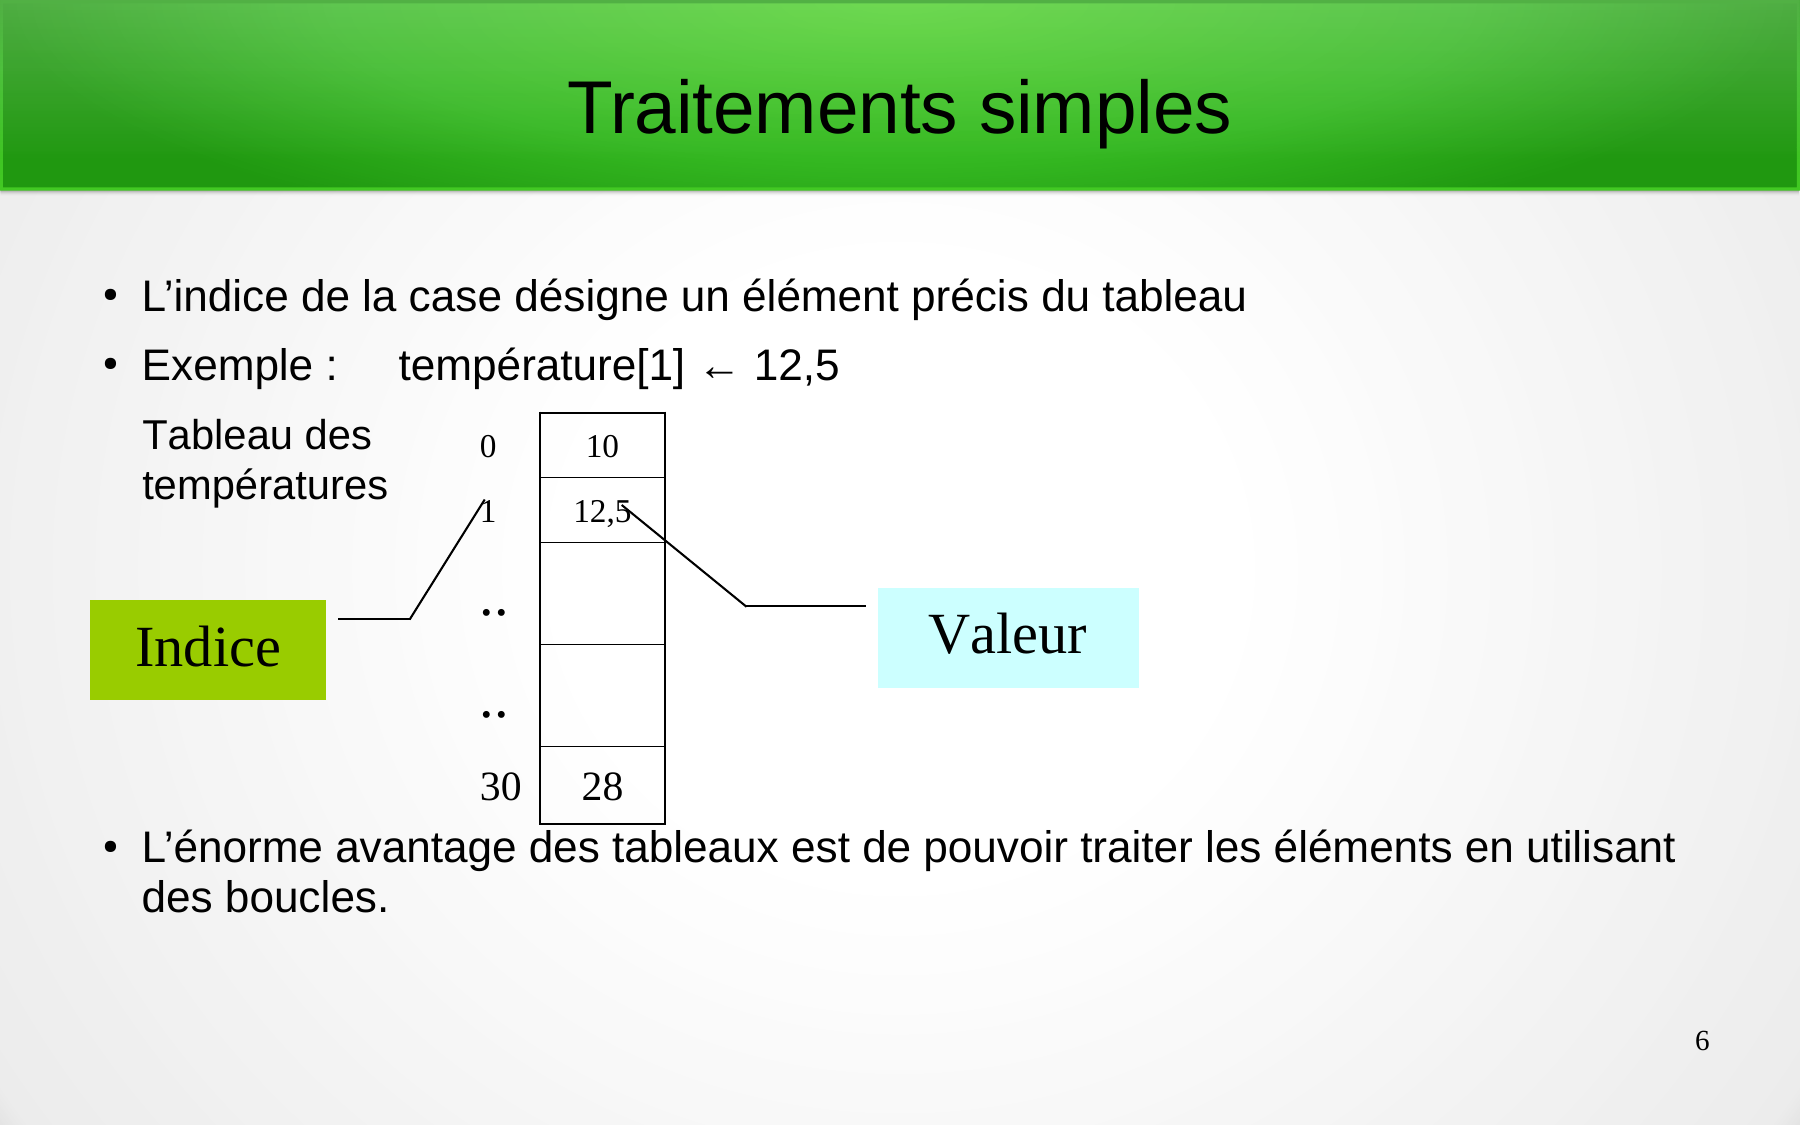

# Traitements simples
L’indice de la case désigne un élément précis du tableau
Exemple : température[1] ← 12,5
L’énorme avantage des tableaux est de pouvoir traiter les éléments en utilisant des boucles.
Tableau des températures
| 0 | 10 |
| --- | --- |
| 1 | 12,5 |
| .. | |
| .. | |
| 30 | 28 |
Valeur
Indice
6